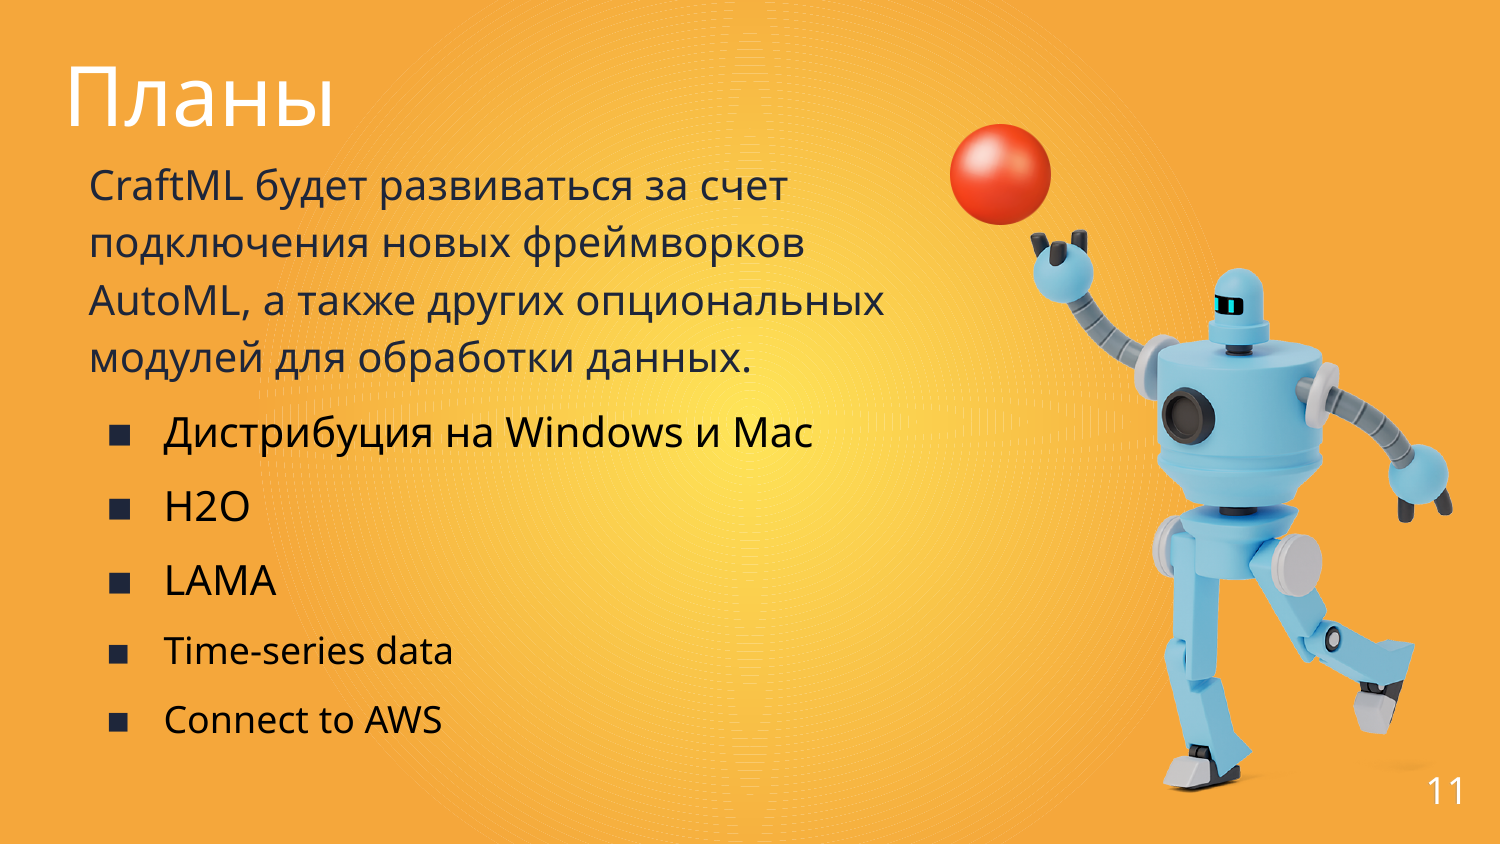

Планы
CraftML будет развиваться за счет подключения новых фреймворков AutoML, а также других опциональных модулей для обработки данных.
Дистрибуция на Windows и Mac
H2O
LAMA
Time-series data
Connect to AWS